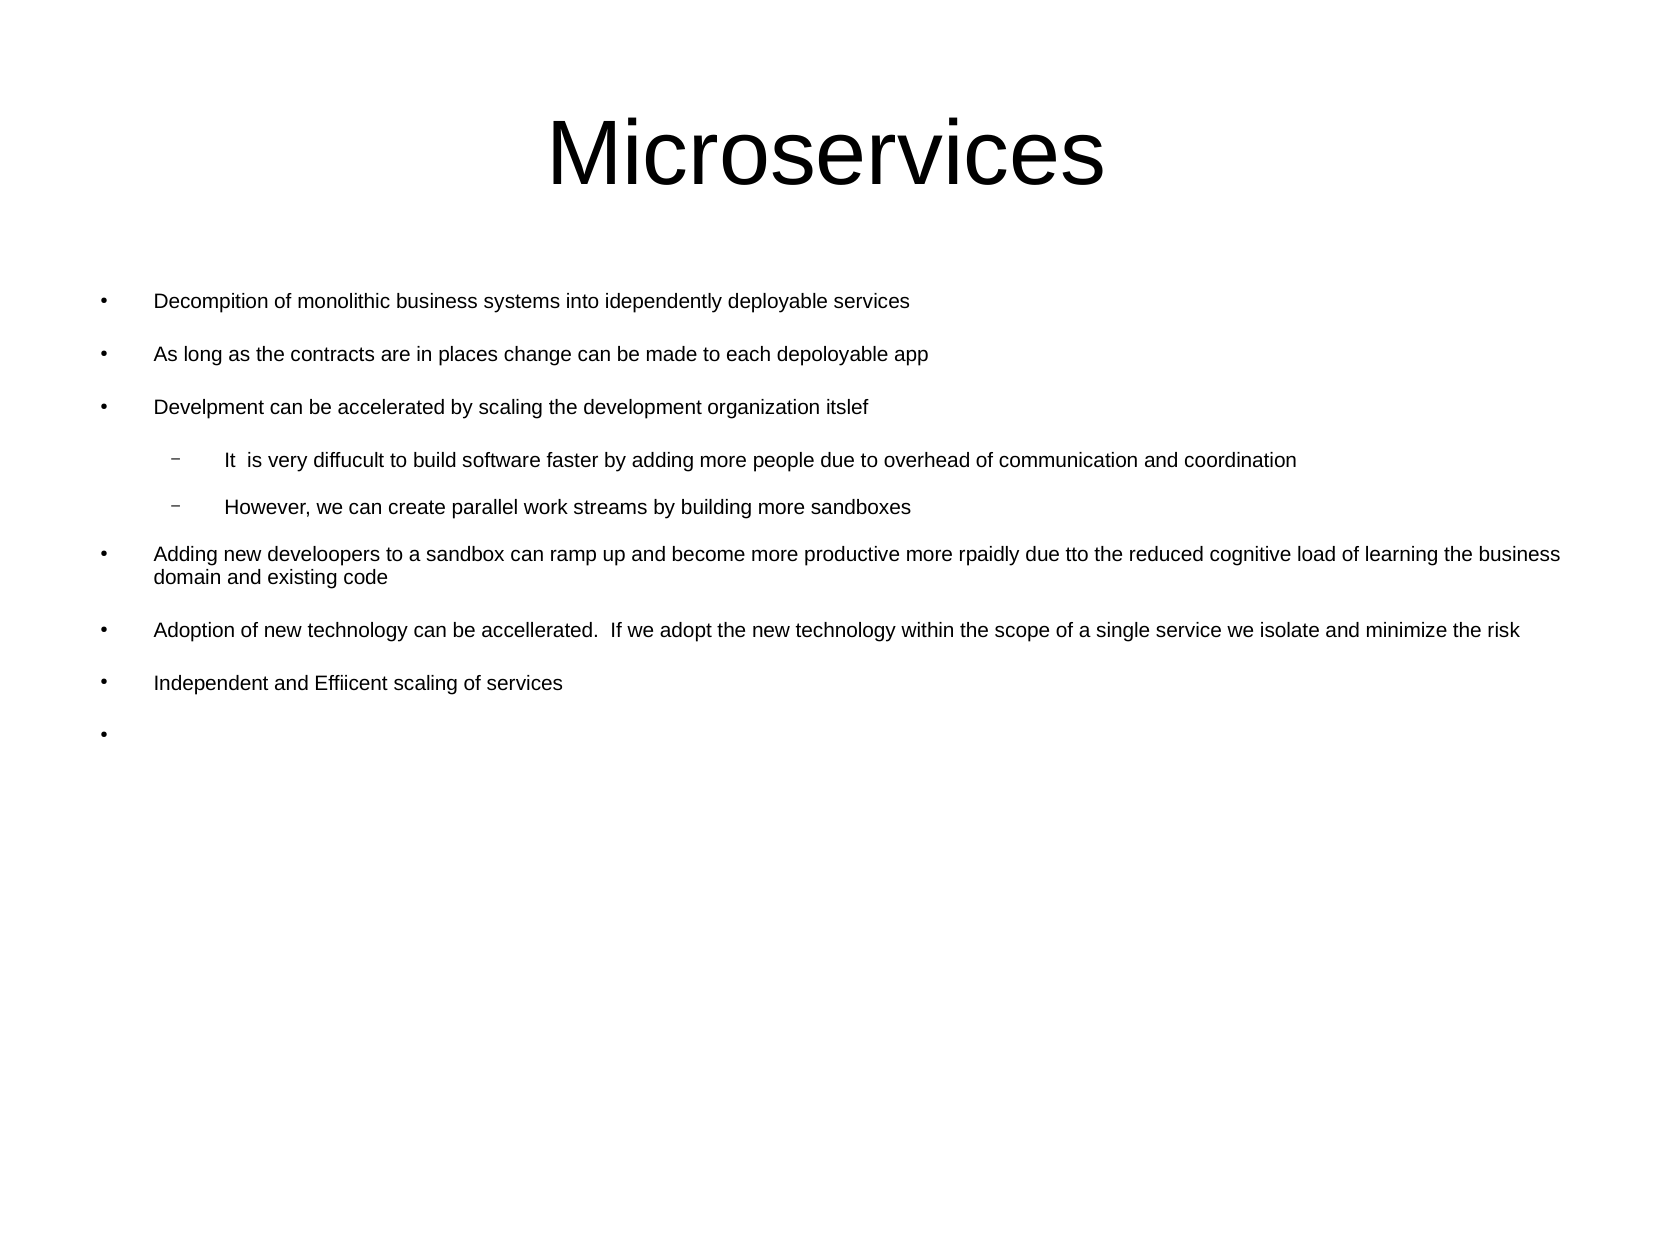

# Microservices
Decompition of monolithic business systems into idependently deployable services
As long as the contracts are in places change can be made to each depoloyable app
Develpment can be accelerated by scaling the development organization itslef
It is very diffucult to build software faster by adding more people due to overhead of communication and coordination
However, we can create parallel work streams by building more sandboxes
Adding new develoopers to a sandbox can ramp up and become more productive more rpaidly due tto the reduced cognitive load of learning the business domain and existing code
Adoption of new technology can be accellerated. If we adopt the new technology within the scope of a single service we isolate and minimize the risk
Independent and Effiicent scaling of services